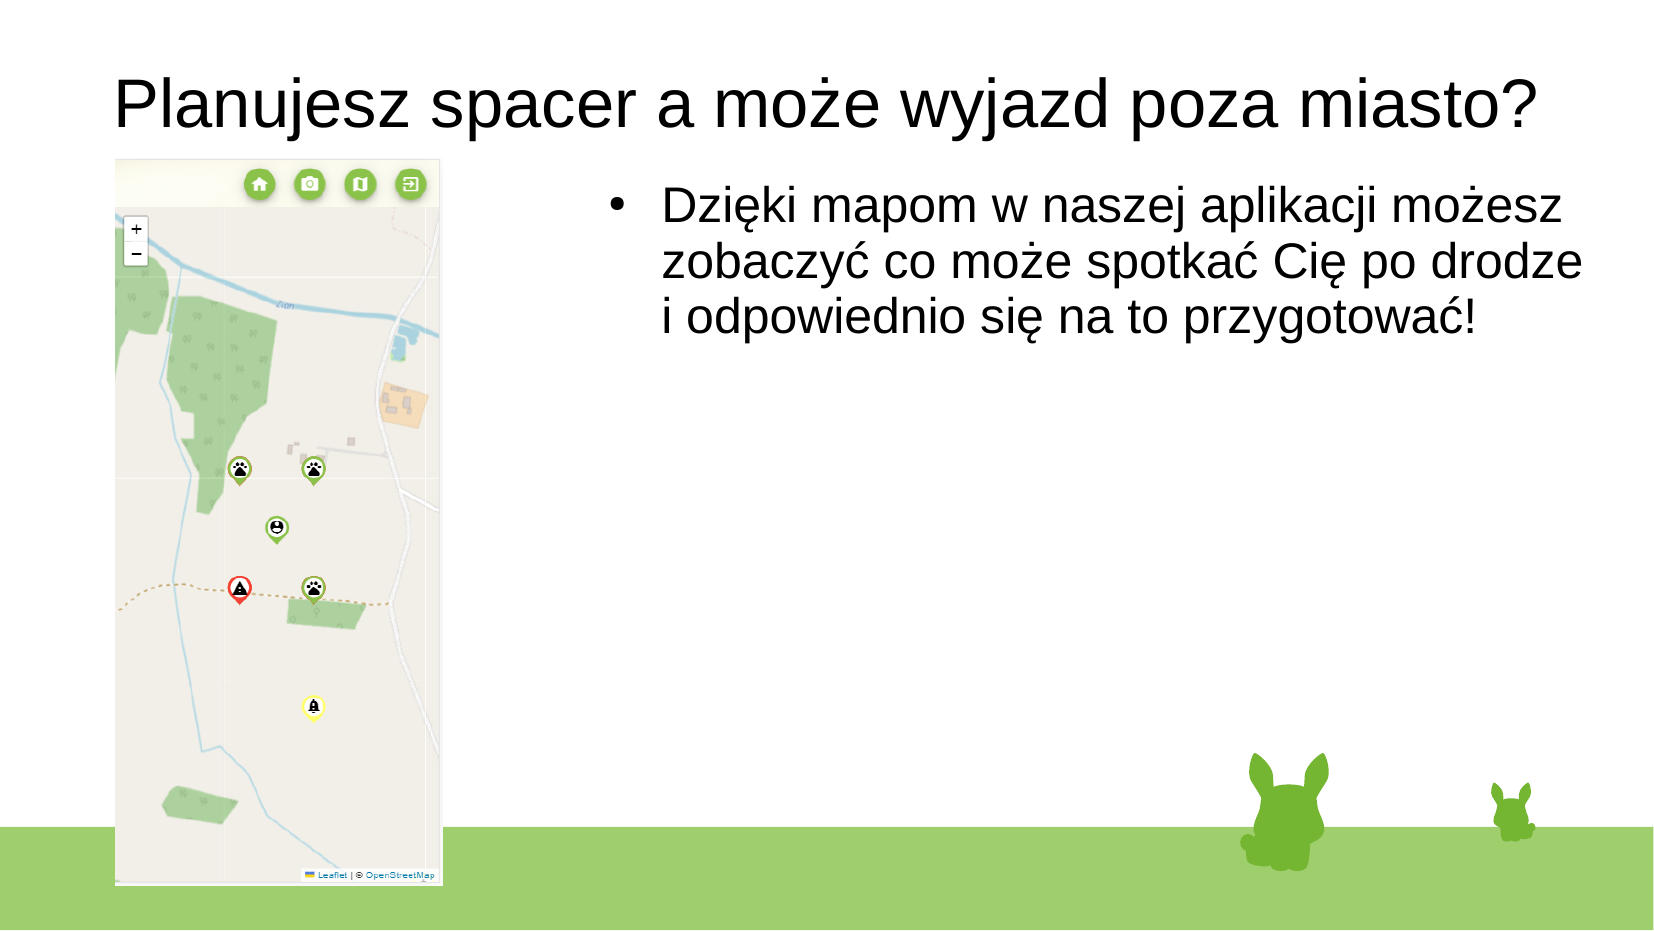

# Planujesz spacer a może wyjazd poza miasto?
Dzięki mapom w naszej aplikacji możesz zobaczyć co może spotkać Cię po drodze i odpowiednio się na to przygotować!